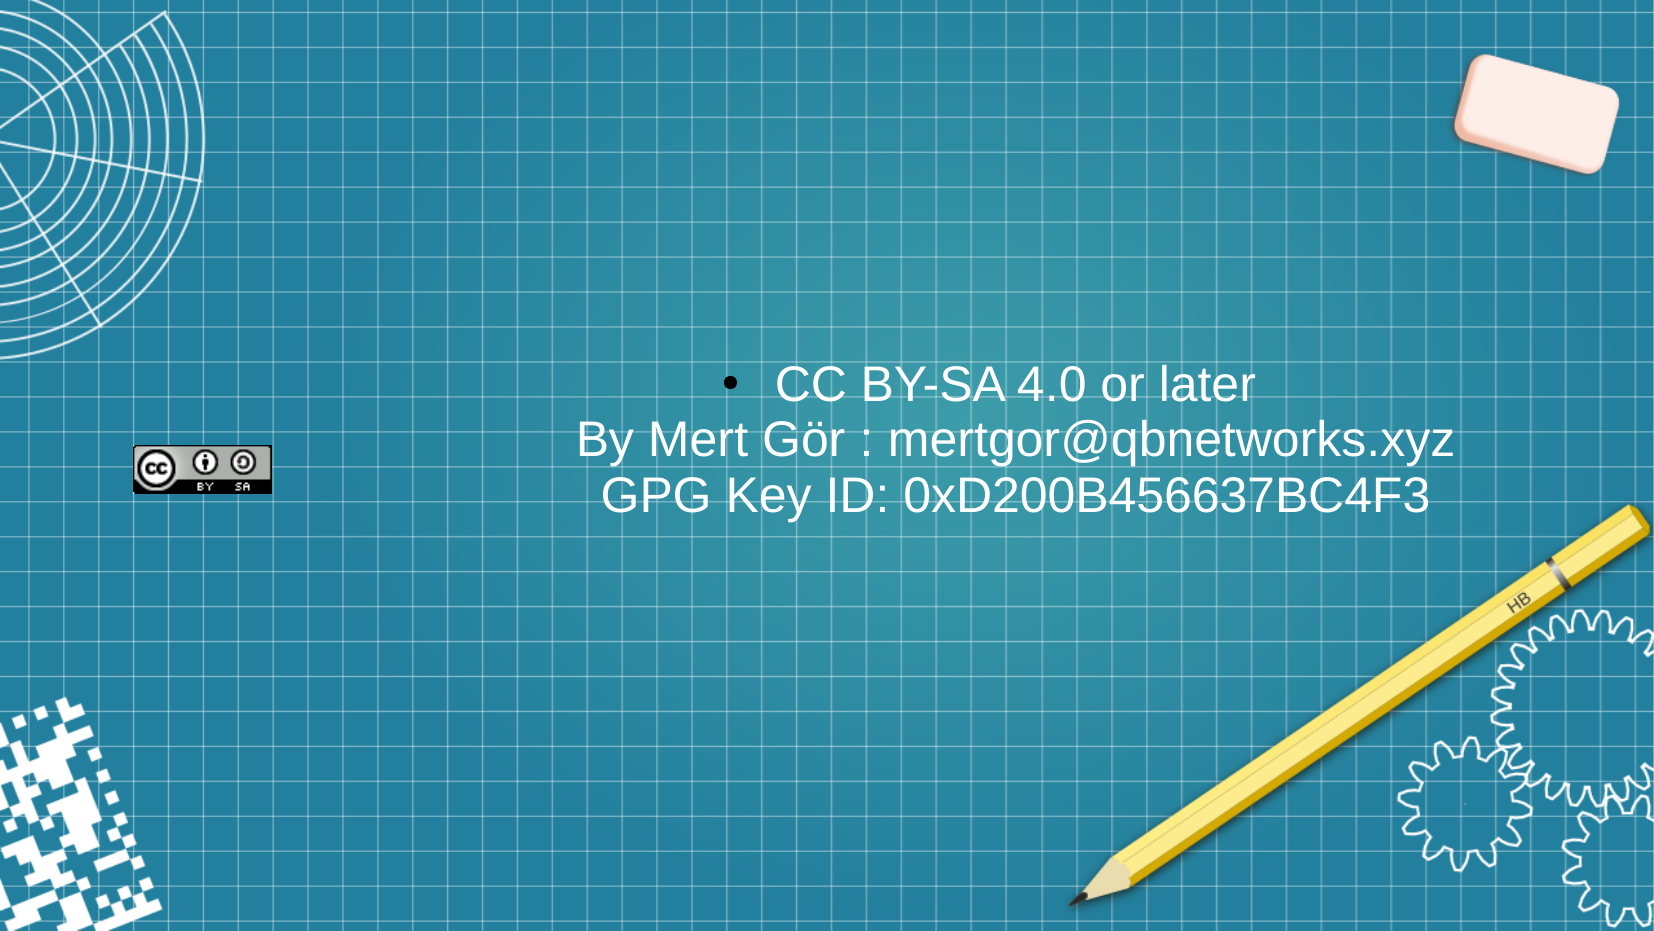

# CC BY-SA 4.0 or later By Mert Gör : mertgor@qbnetworks.xyz GPG Key ID: 0xD200B456637BC4F3